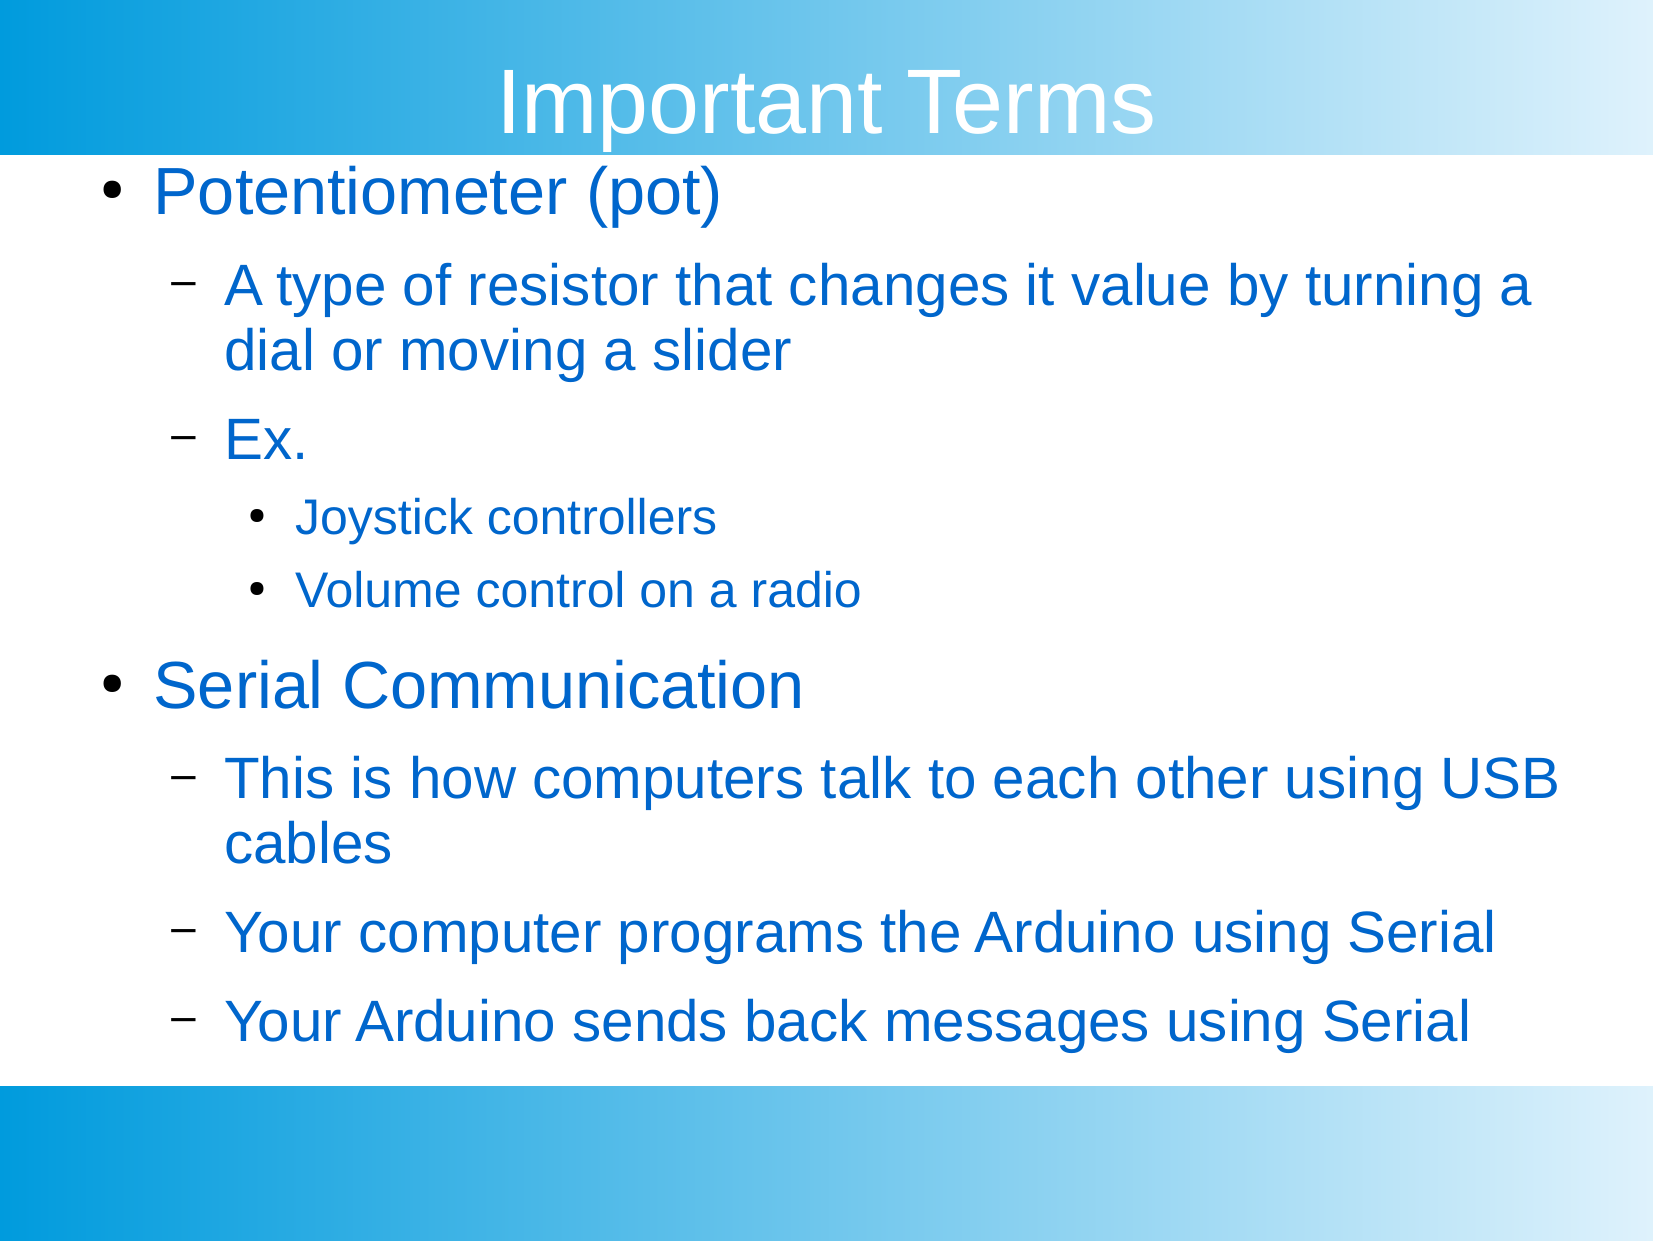

# Important Terms
Potentiometer (pot)
A type of resistor that changes it value by turning a dial or moving a slider
Ex.
Joystick controllers
Volume control on a radio
Serial Communication
This is how computers talk to each other using USB cables
Your computer programs the Arduino using Serial
Your Arduino sends back messages using Serial